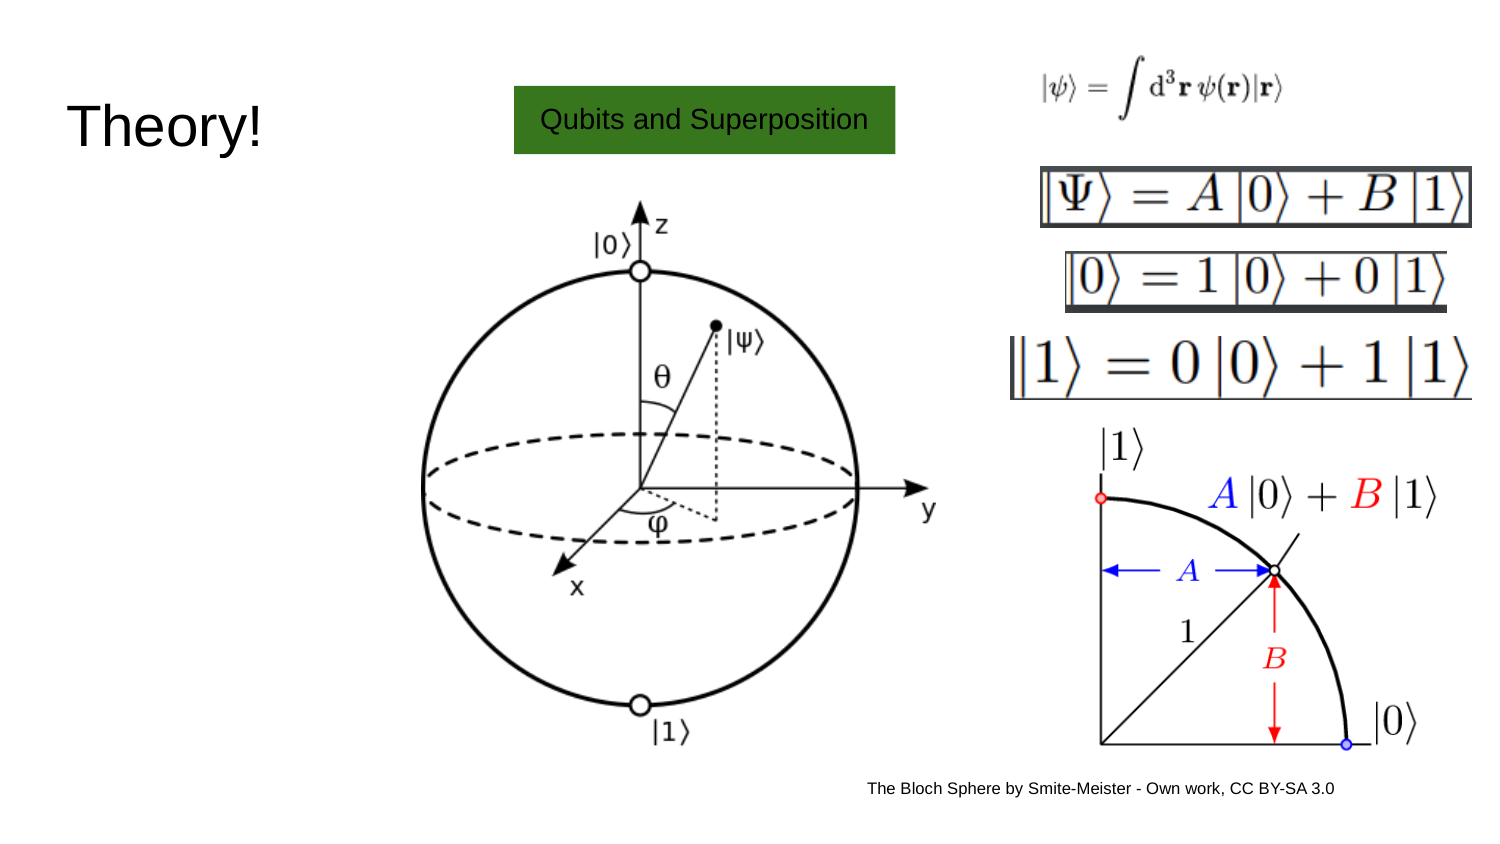

# Theory!
Qubits and Superposition
The Bloch Sphere by Smite-Meister - Own work, CC BY-SA 3.0